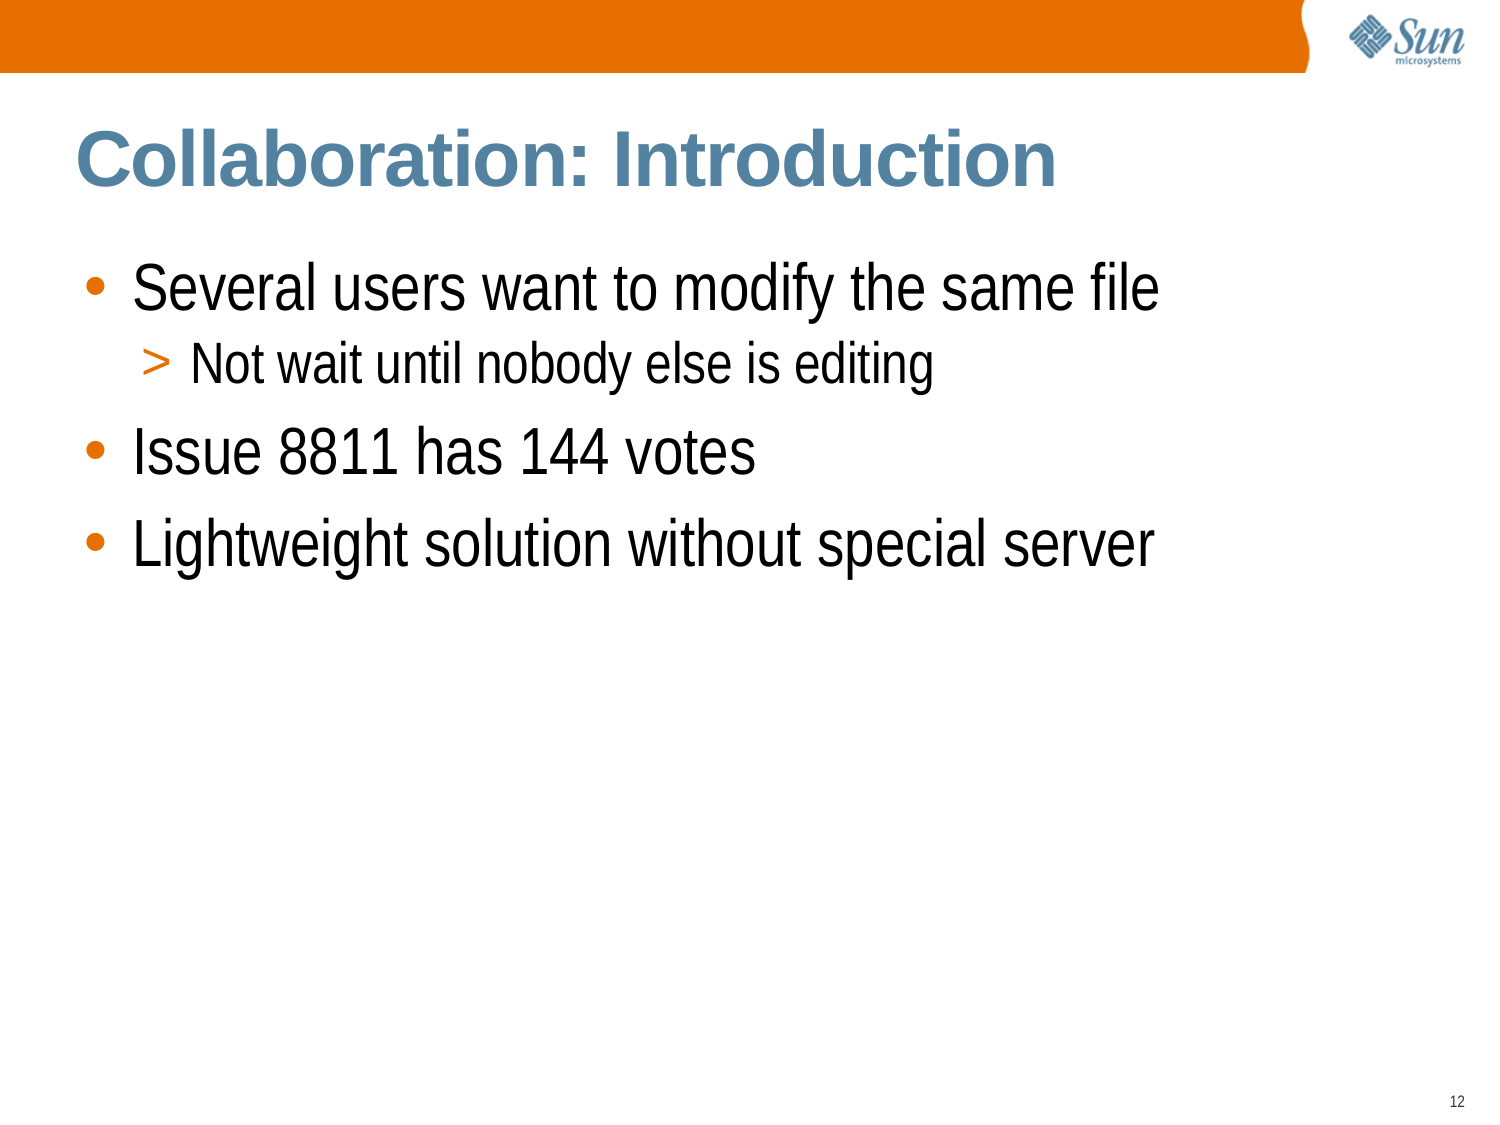

# Collaboration: Introduction
Several users want to modify the same file
Not wait until nobody else is editing
Issue 8811 has 144 votes
Lightweight solution without special server